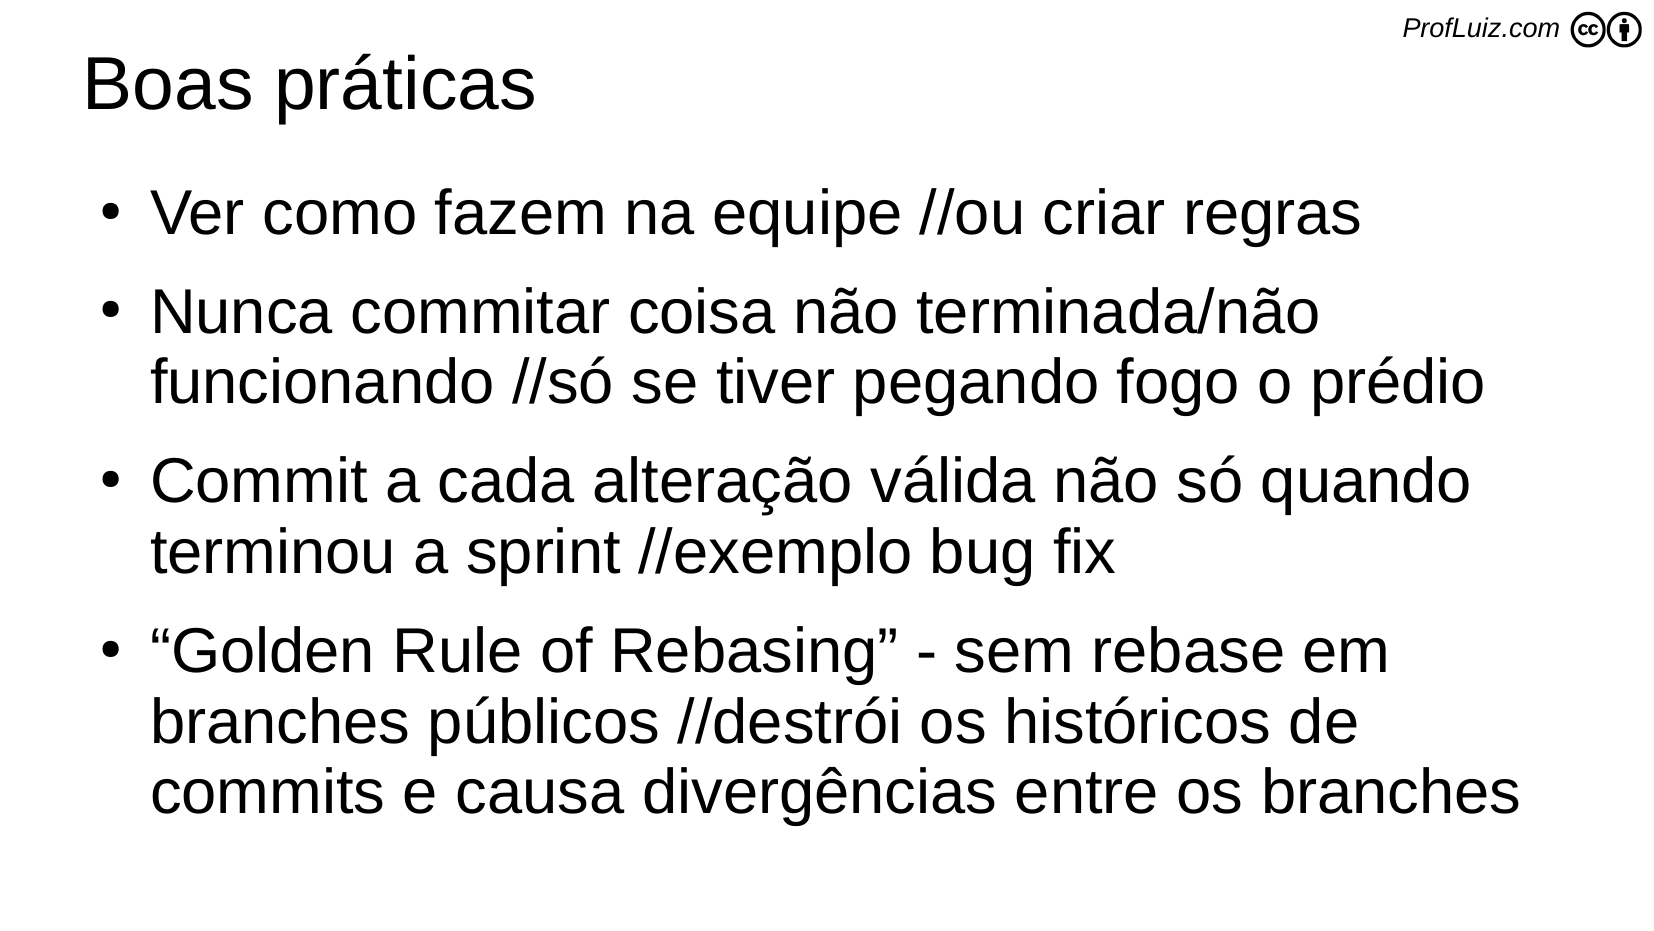

# Boas práticas
Ver como fazem na equipe //ou criar regras
Nunca commitar coisa não terminada/não funcionando //só se tiver pegando fogo o prédio
Commit a cada alteração válida não só quando terminou a sprint //exemplo bug fix
“Golden Rule of Rebasing” - sem rebase em branches públicos //destrói os históricos de commits e causa divergências entre os branches